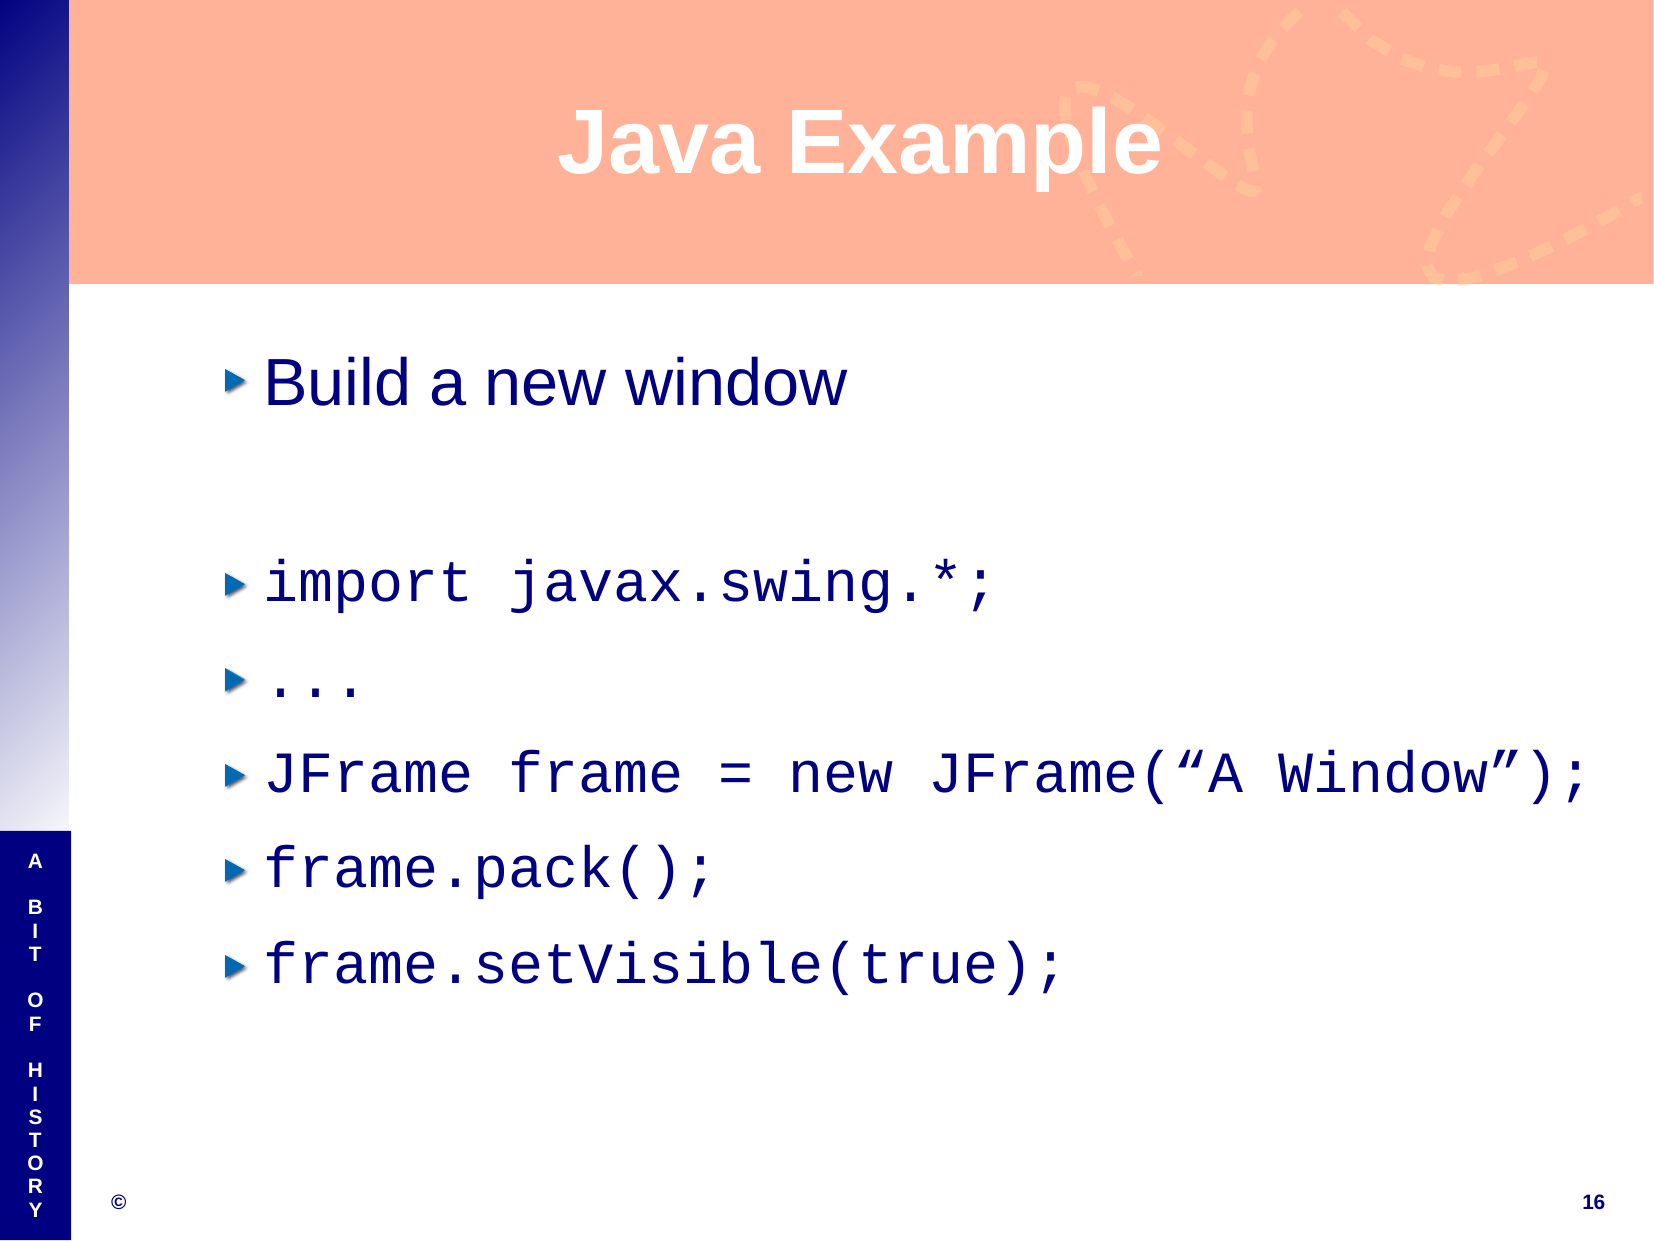

# Java Example
Build a new window
import javax.swing.*;
...
JFrame frame = new JFrame(“A Window”);
frame.pack();
frame.setVisible(true);
A
B
I
T
O
F
H
I
S
T
O
R
Y